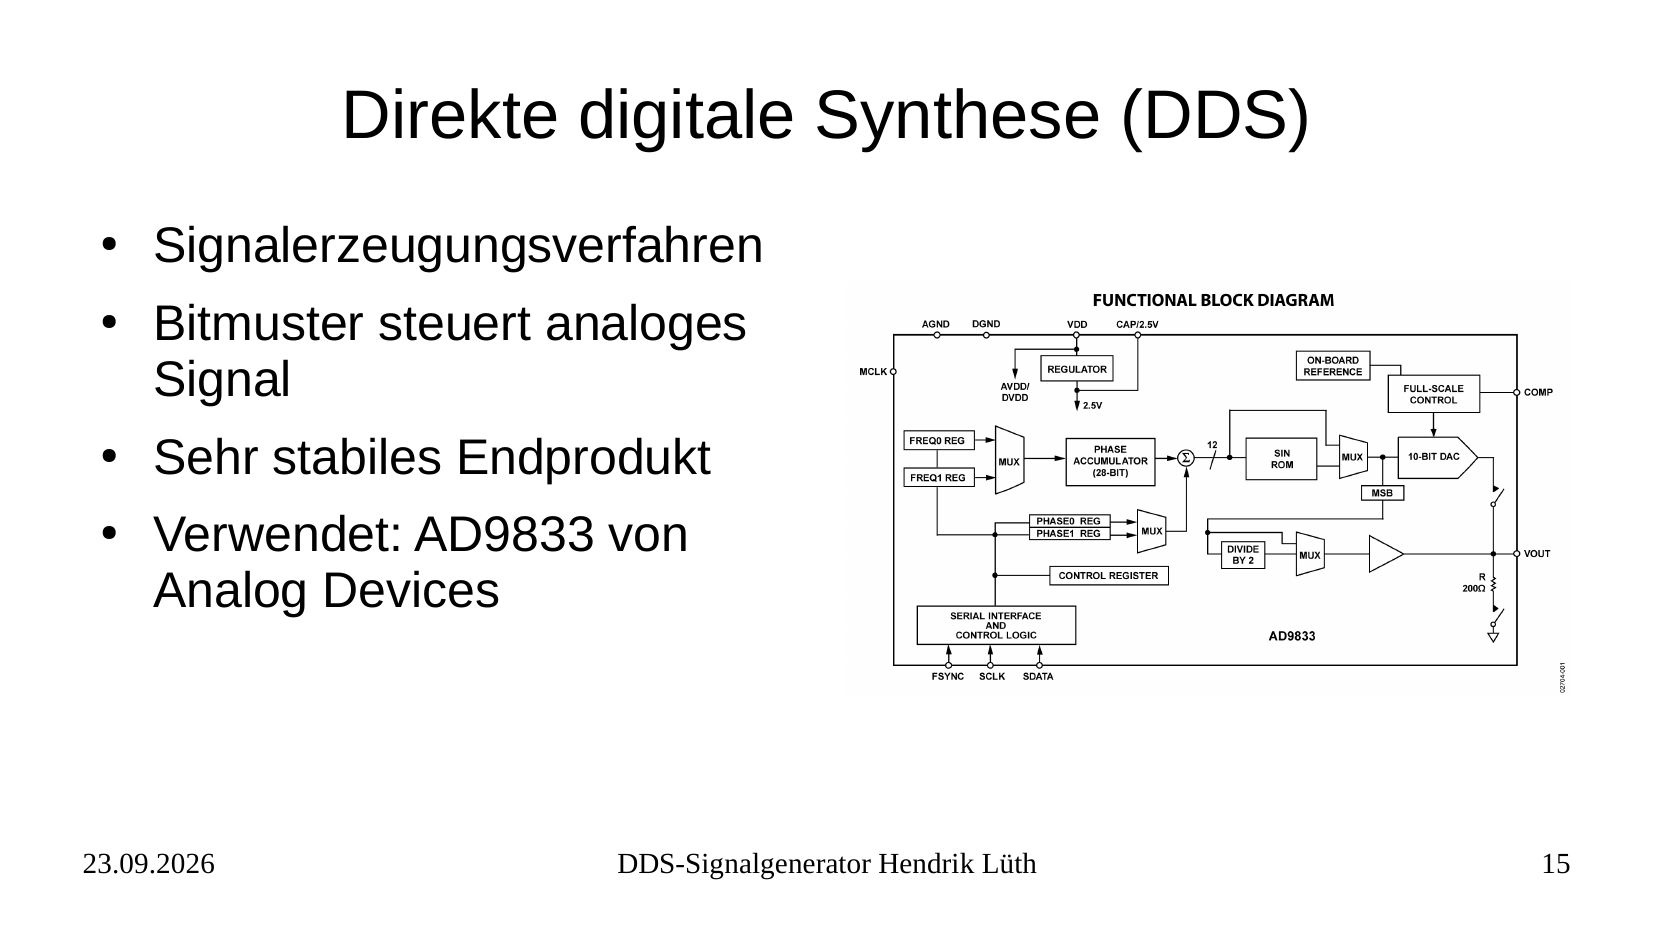

# Direkte digitale Synthese (DDS)
Signalerzeugungsverfahren
Bitmuster steuert analoges Signal
Sehr stabiles Endprodukt
Verwendet: AD9833 von Analog Devices
DDS-Signalgenerator Hendrik Lüth
15